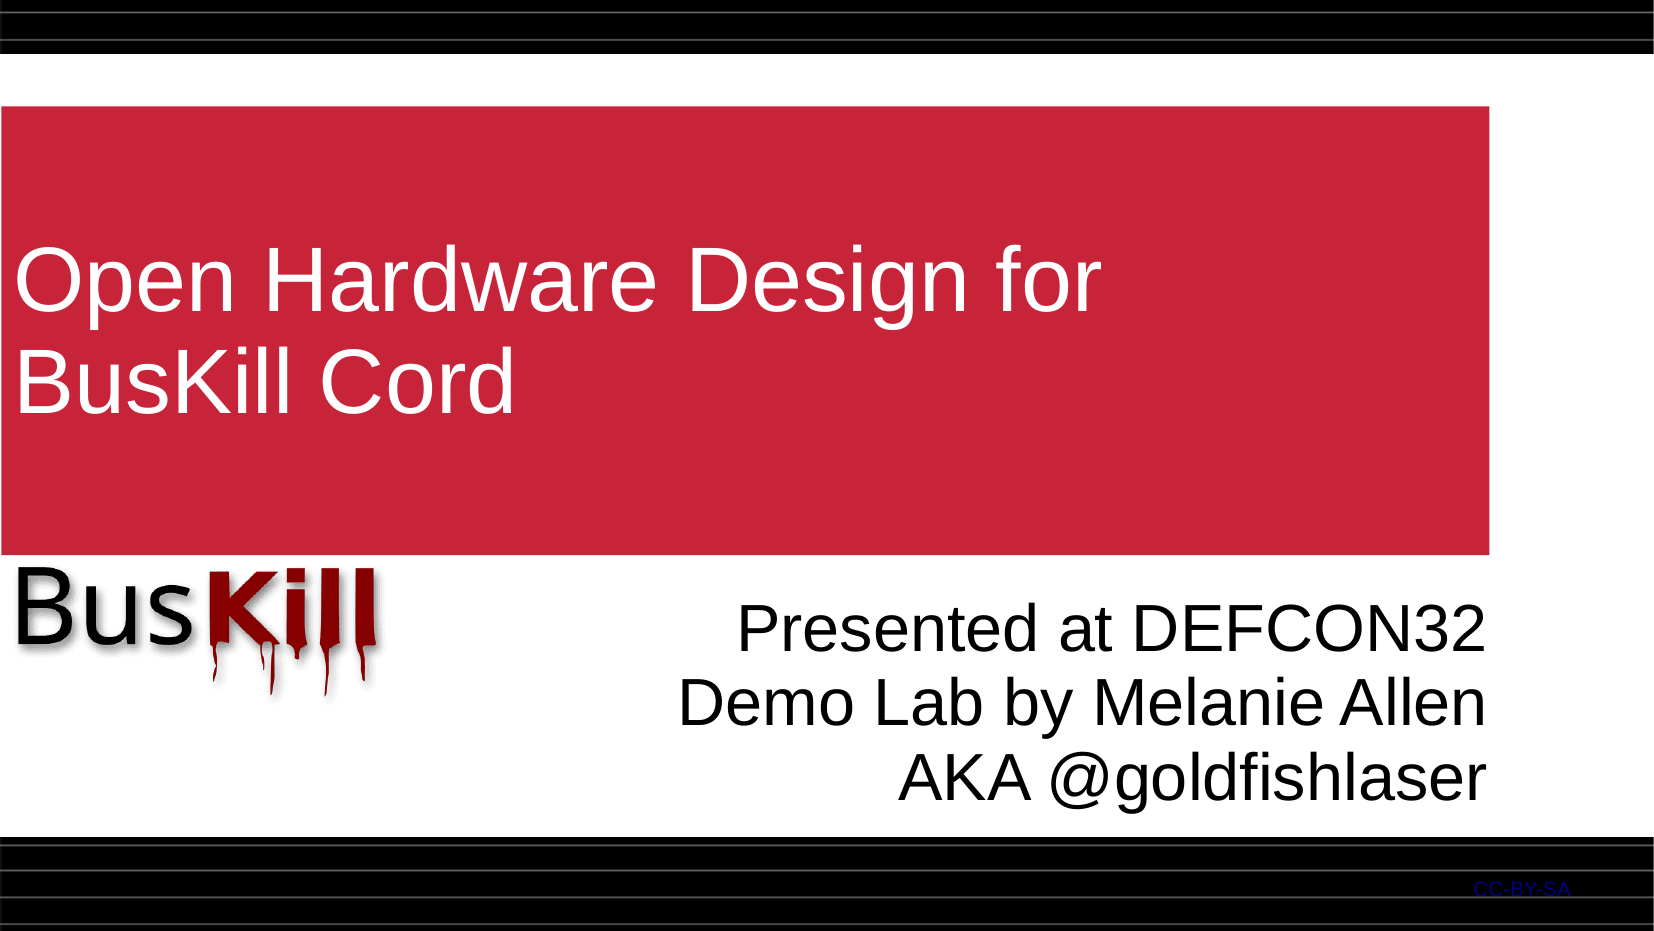

# Open Hardware Design for BusKill Cord
Presented at DEFCON32 Demo Lab by Melanie Allen AKA @goldfishlaser
CC-BY-SA